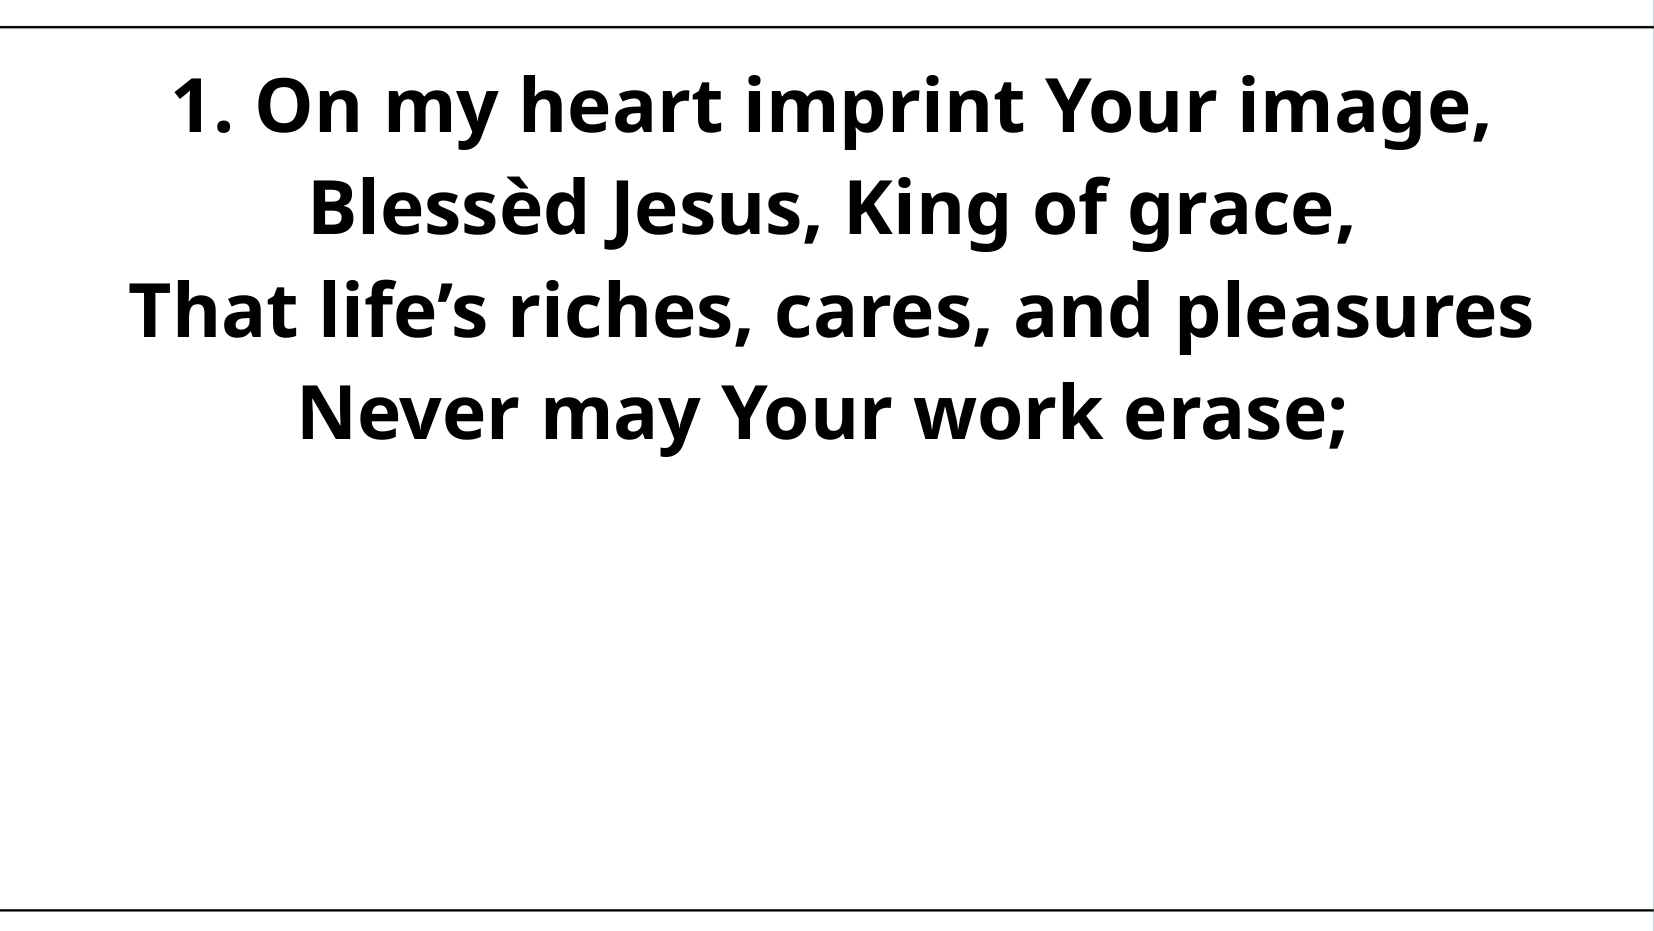

1. On my heart imprint Your image,
Blessèd Jesus, King of grace,
That life’s riches, cares, and pleasures
Never may Your work erase;